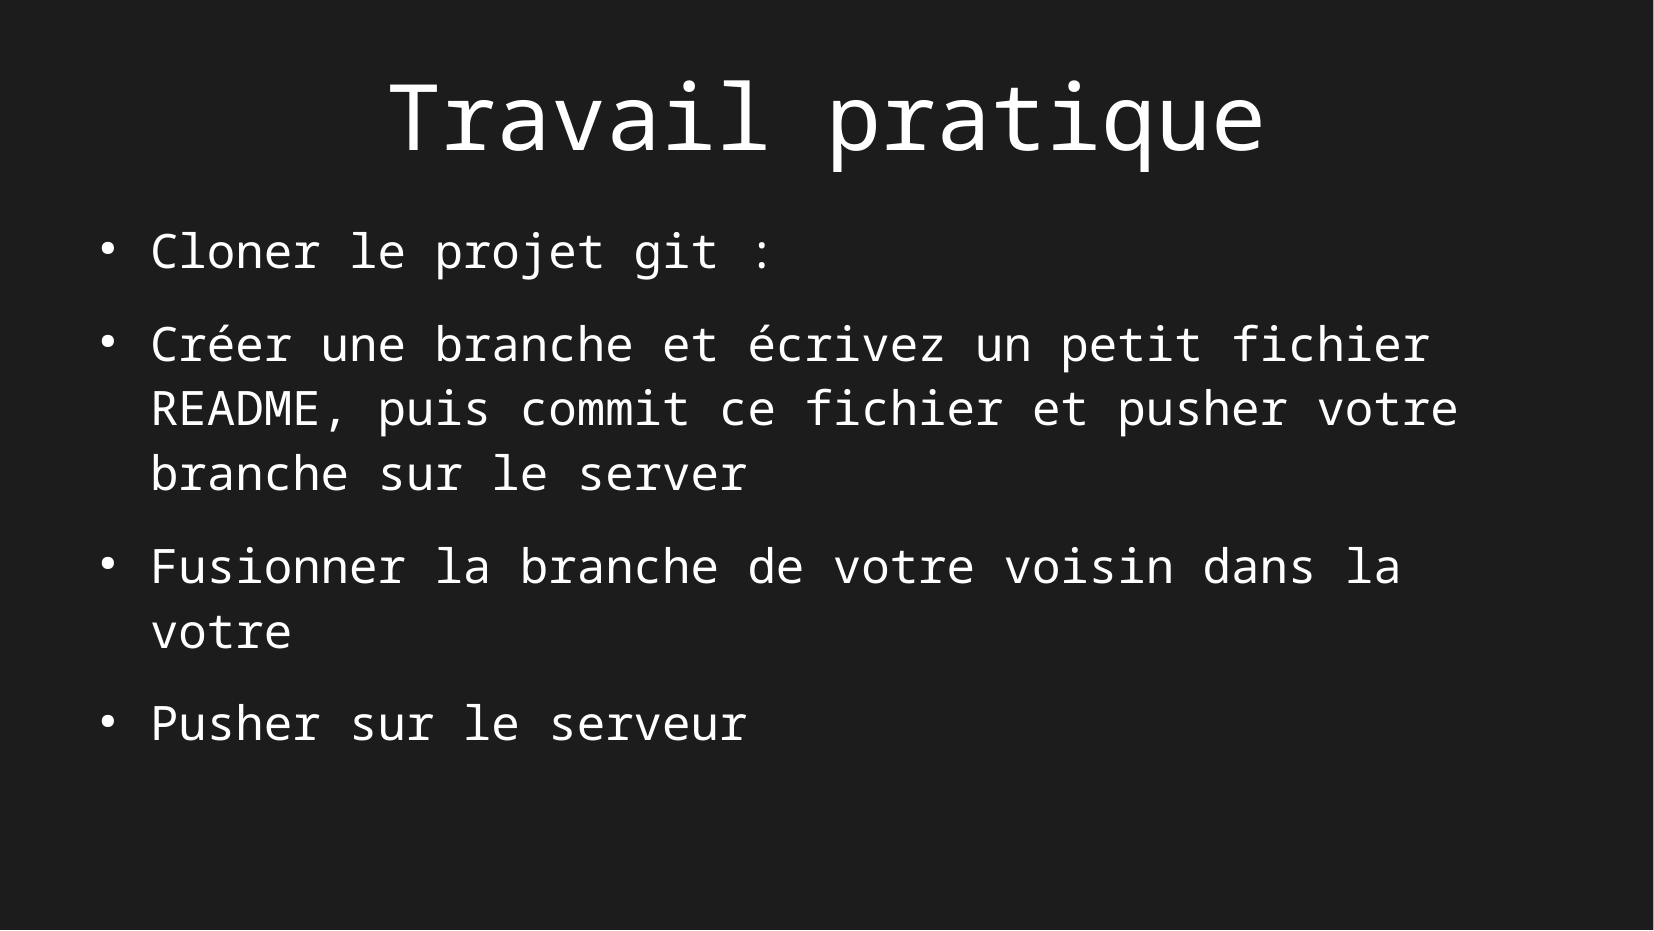

# Travail pratique
Cloner le projet git :
Créer une branche et écrivez un petit fichier README, puis commit ce fichier et pusher votre branche sur le server
Fusionner la branche de votre voisin dans la votre
Pusher sur le serveur